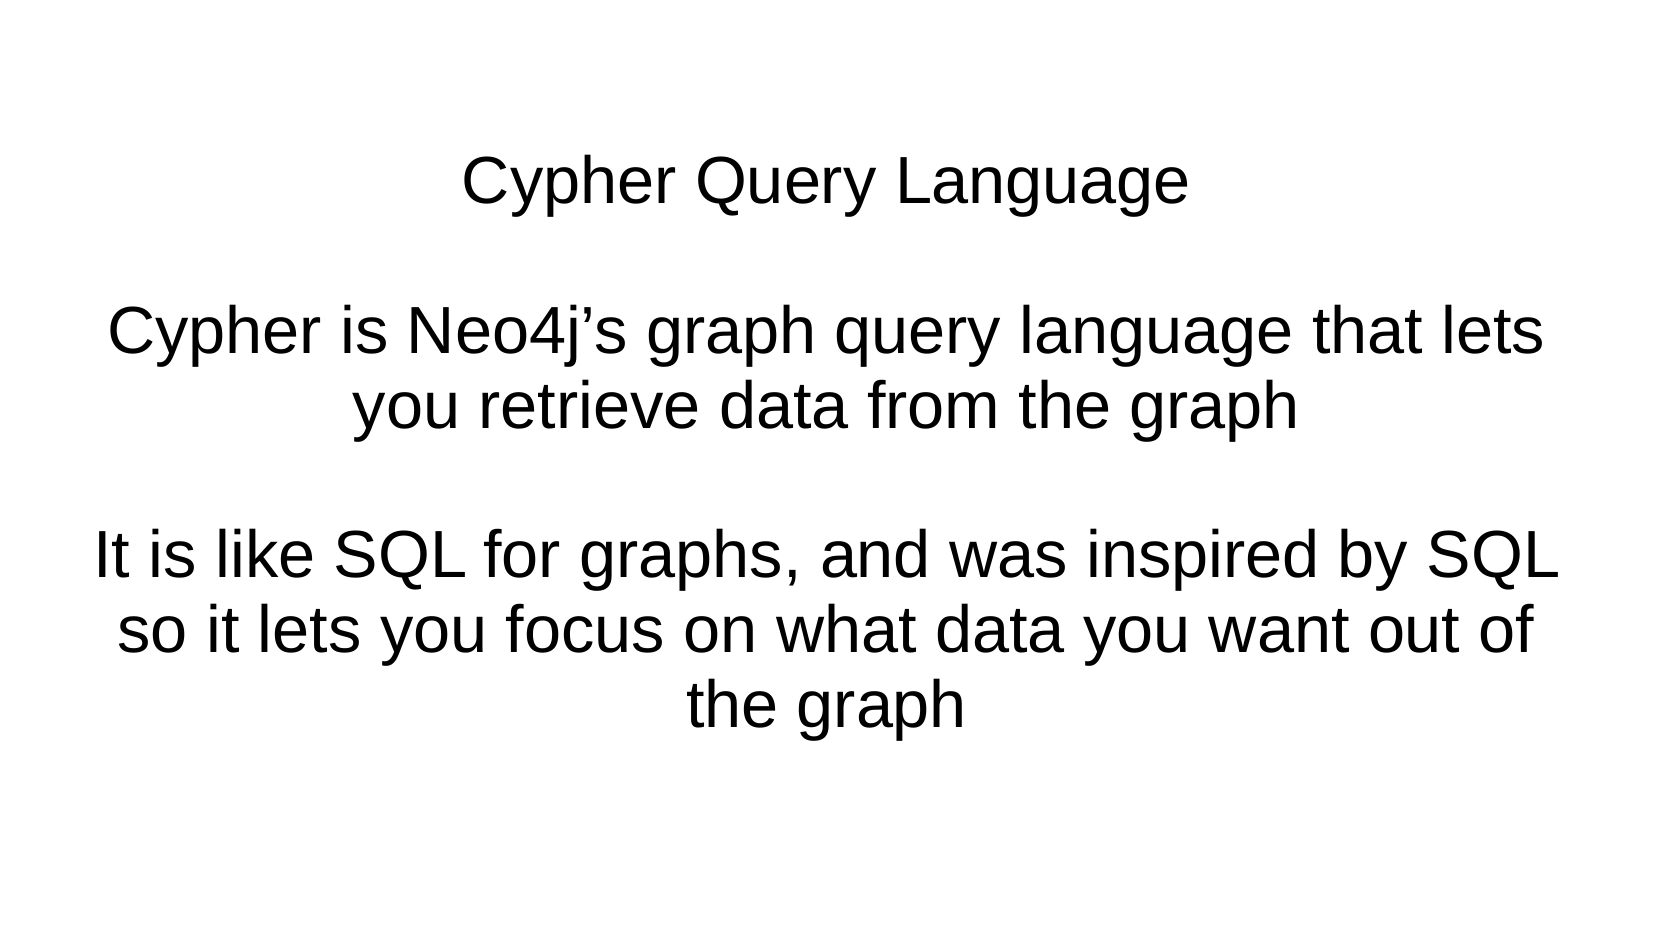

# Cypher Query Language
Cypher is Neo4j’s graph query language that lets you retrieve data from the graph
It is like SQL for graphs, and was inspired by SQL so it lets you focus on what data you want out of the graph